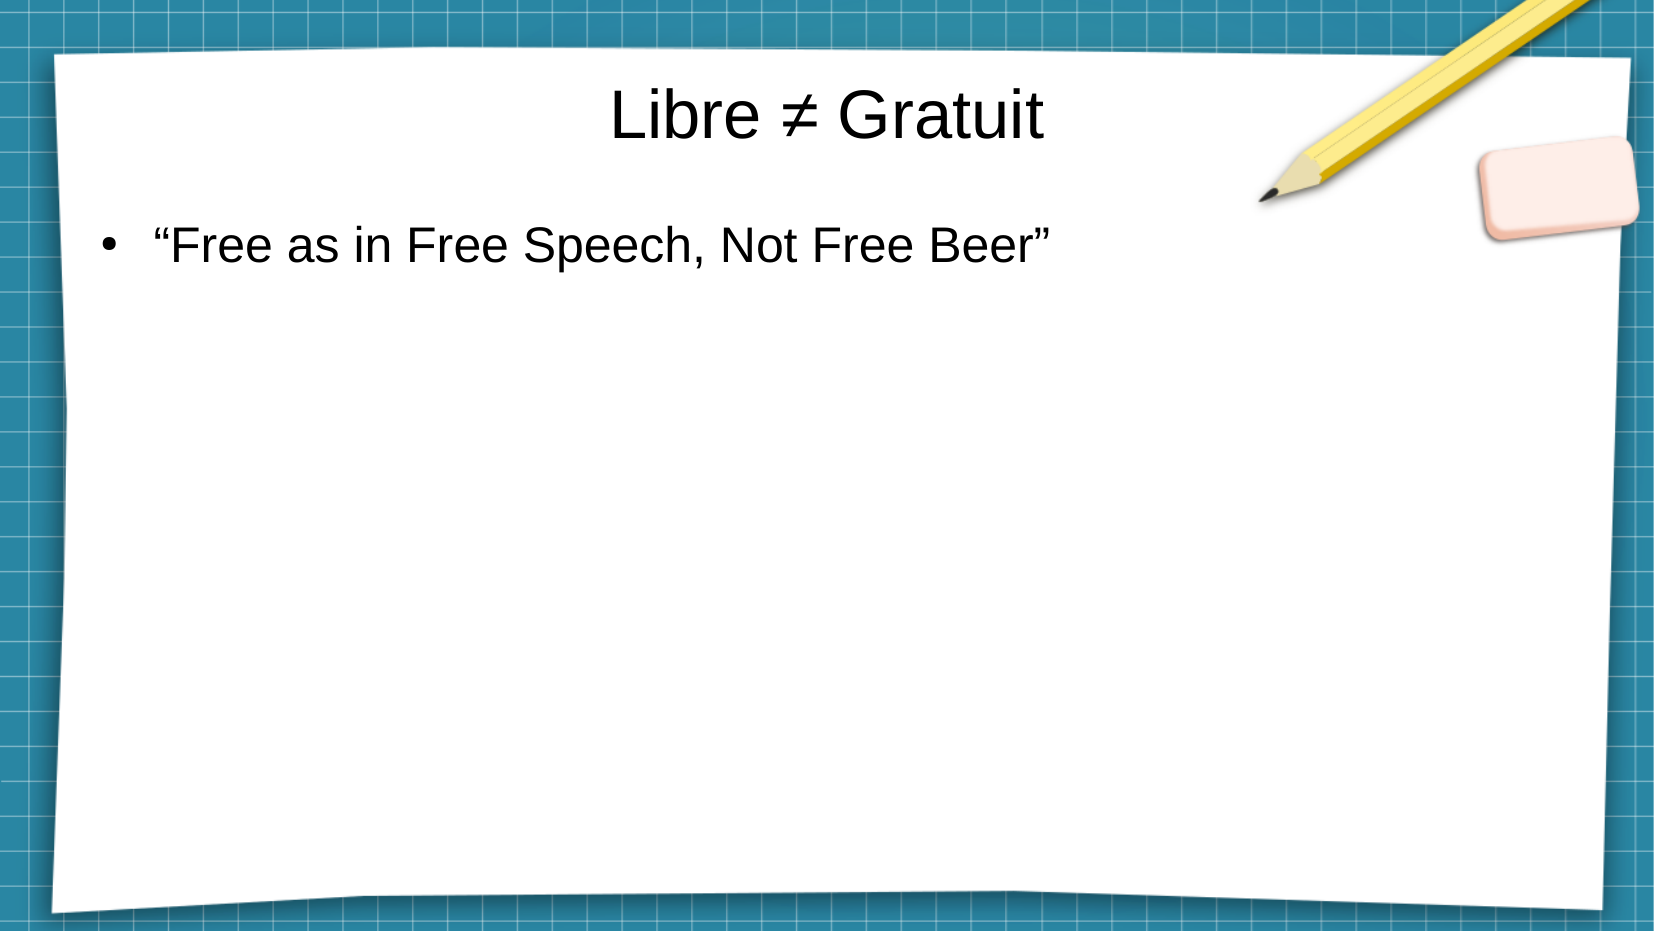

# Libre ≠ Gratuit
“Free as in Free Speech, Not Free Beer”